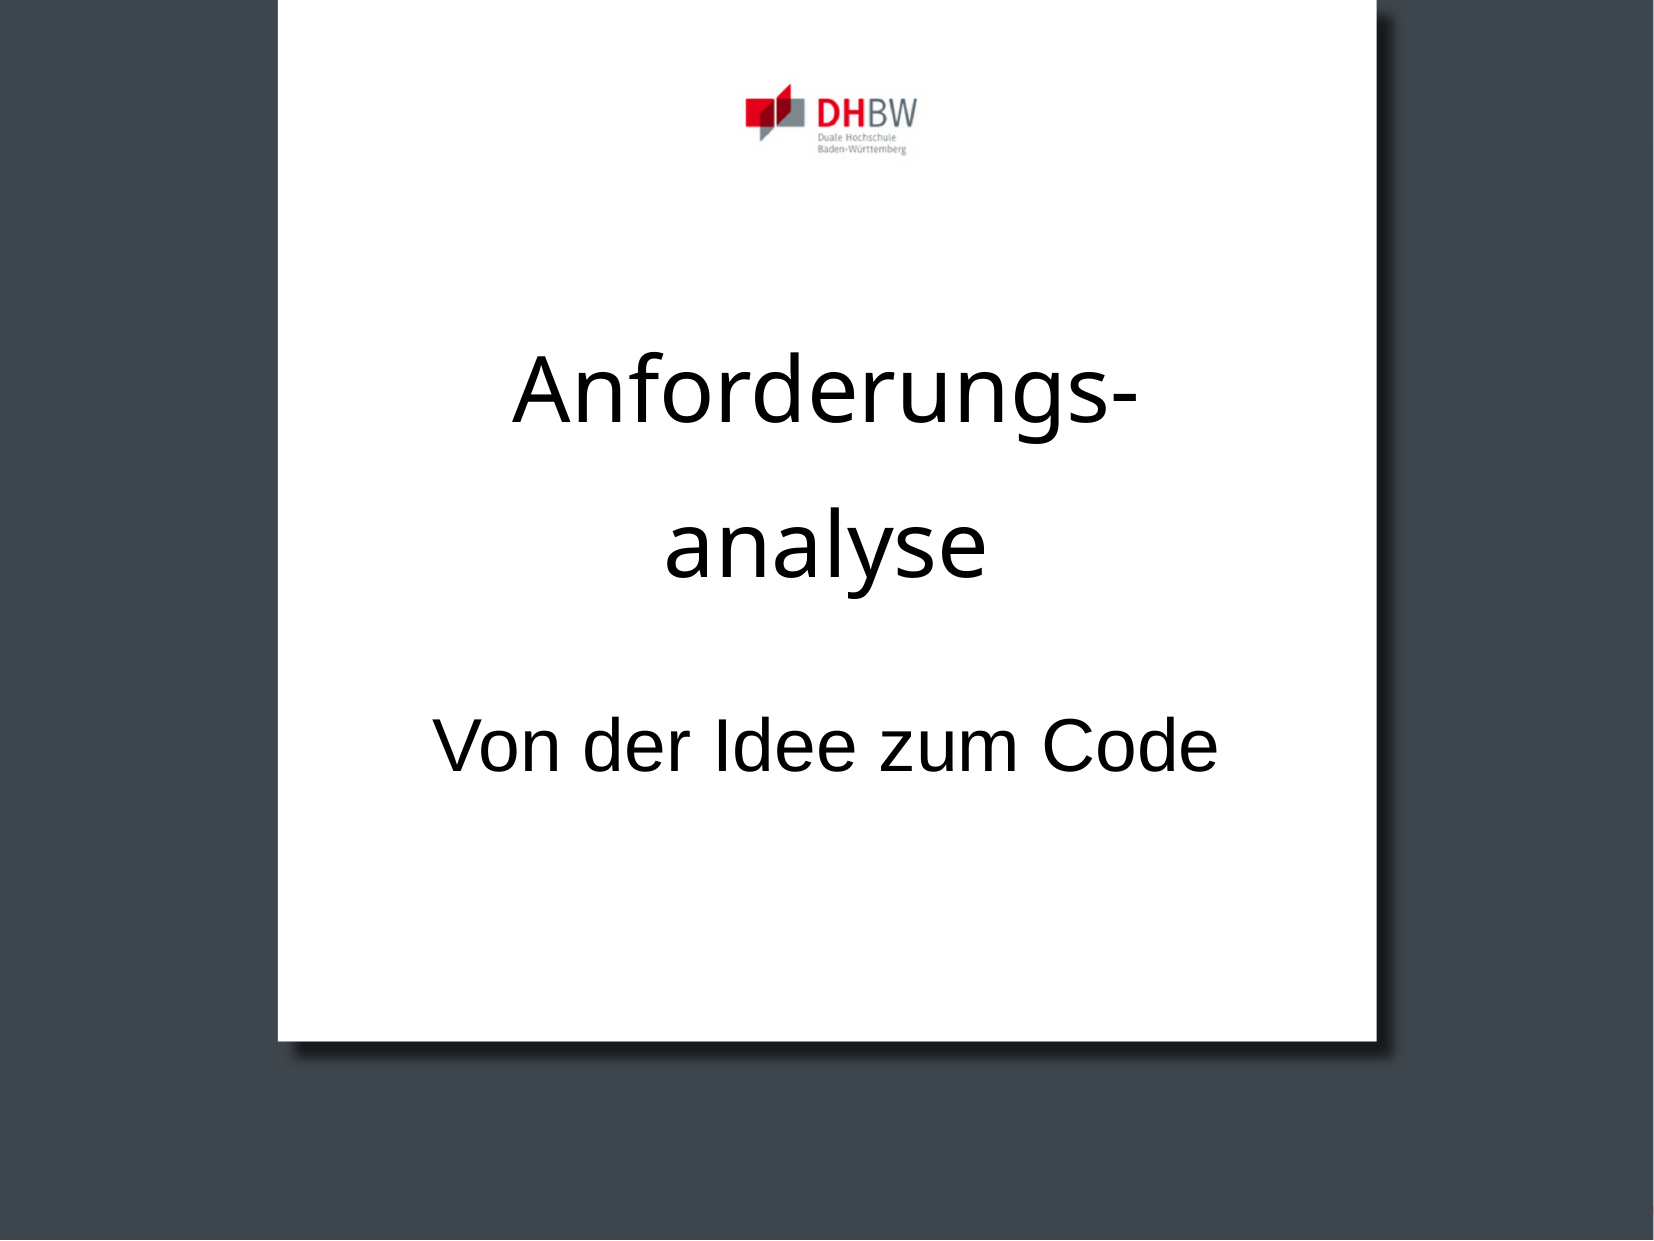

# Anforderungs-
analyse
Von der Idee zum Code